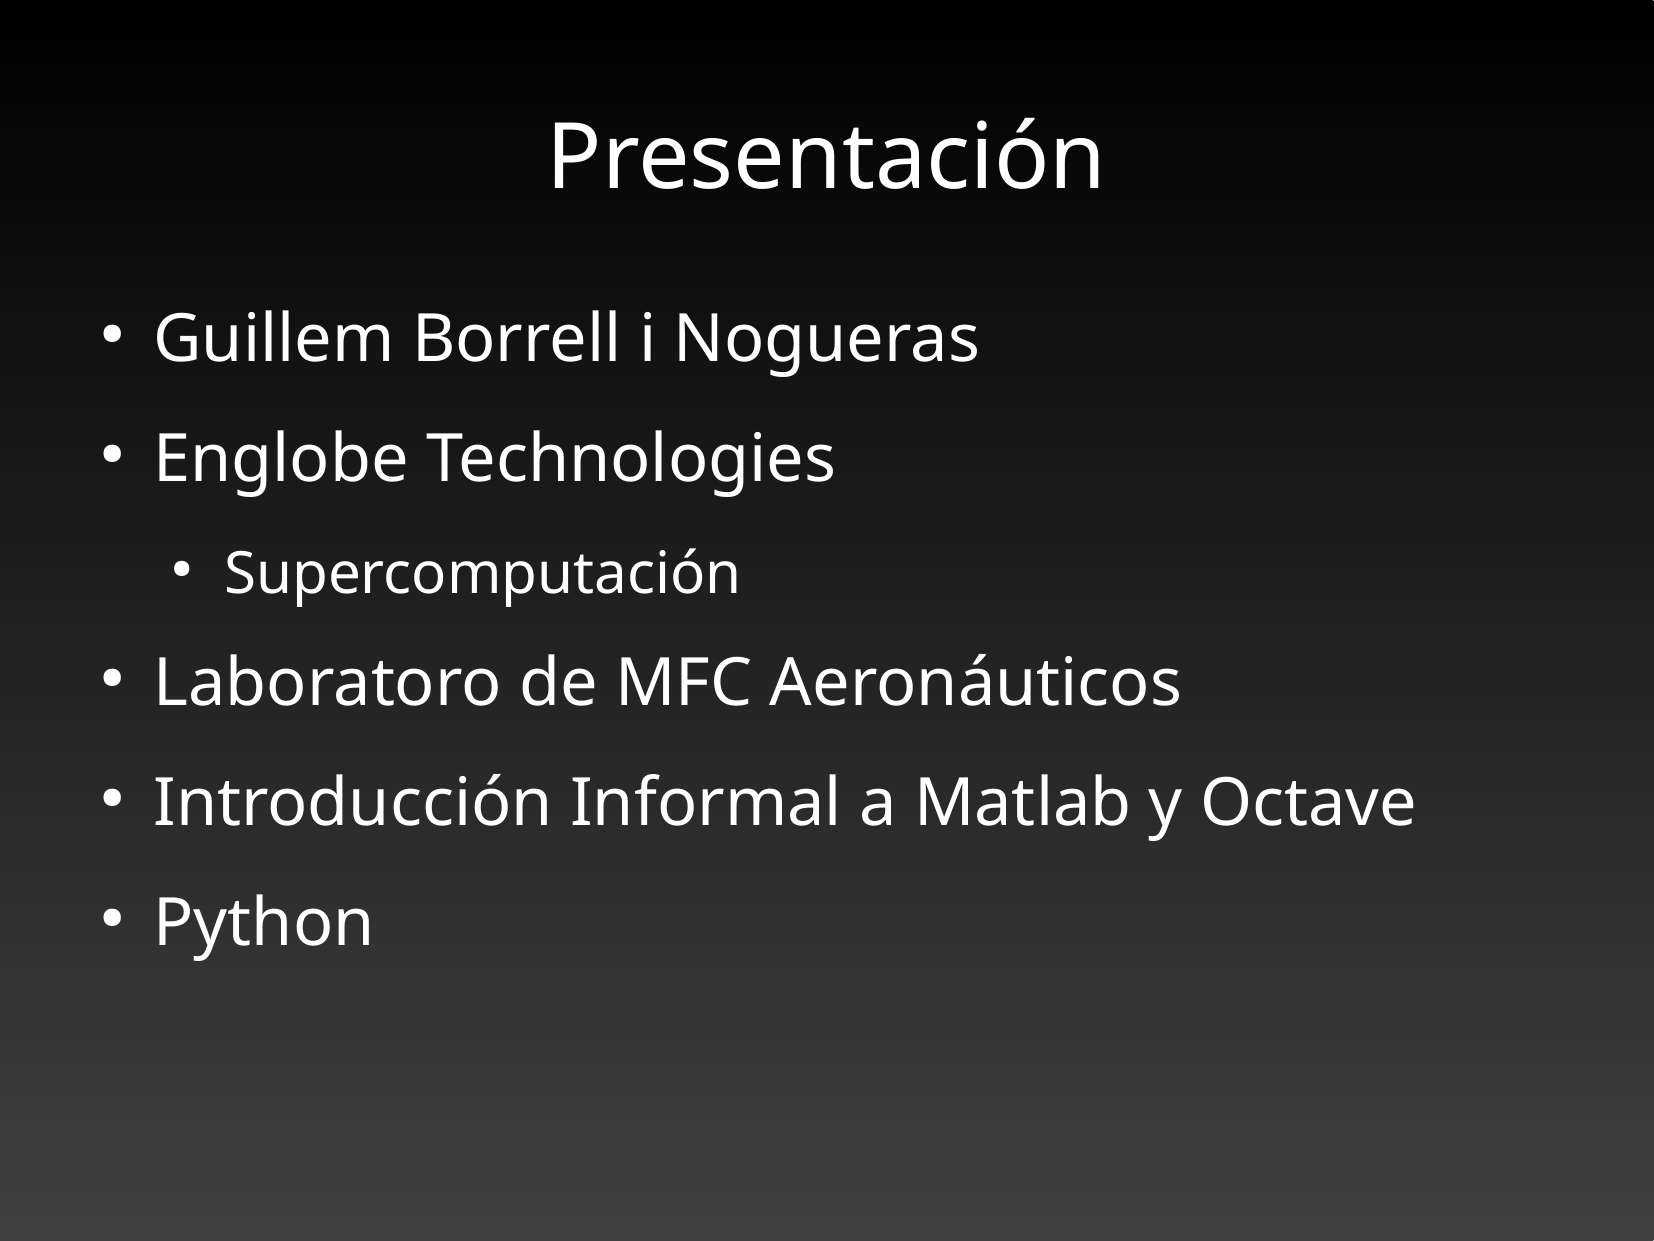

# Presentación
Guillem Borrell i Nogueras
Englobe Technologies
Supercomputación
Laboratoro de MFC Aeronáuticos
Introducción Informal a Matlab y Octave
Python